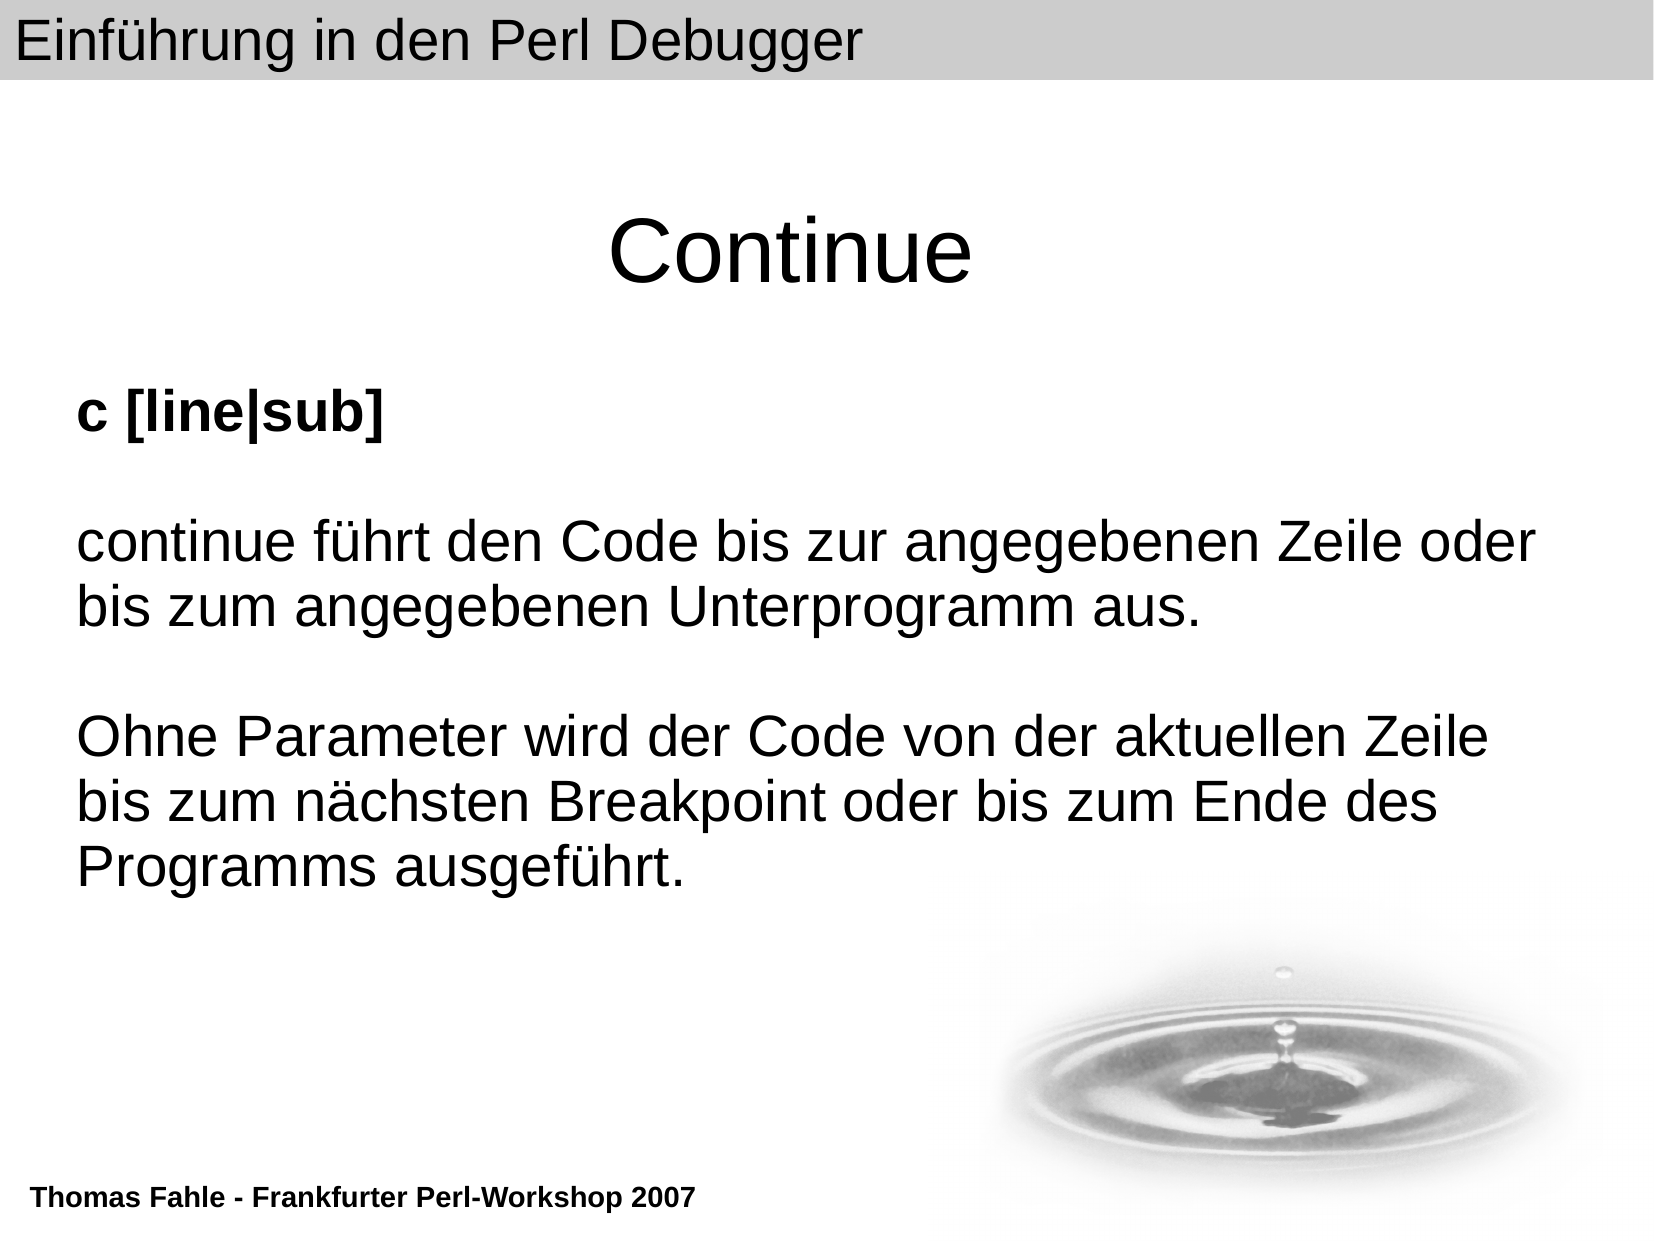

# Continue
c [line|sub]
continue führt den Code bis zur angegebenen Zeile oder bis zum angegebenen Unterprogramm aus.
Ohne Parameter wird der Code von der aktuellen Zeile bis zum nächsten Breakpoint oder bis zum Ende des Programms ausgeführt.